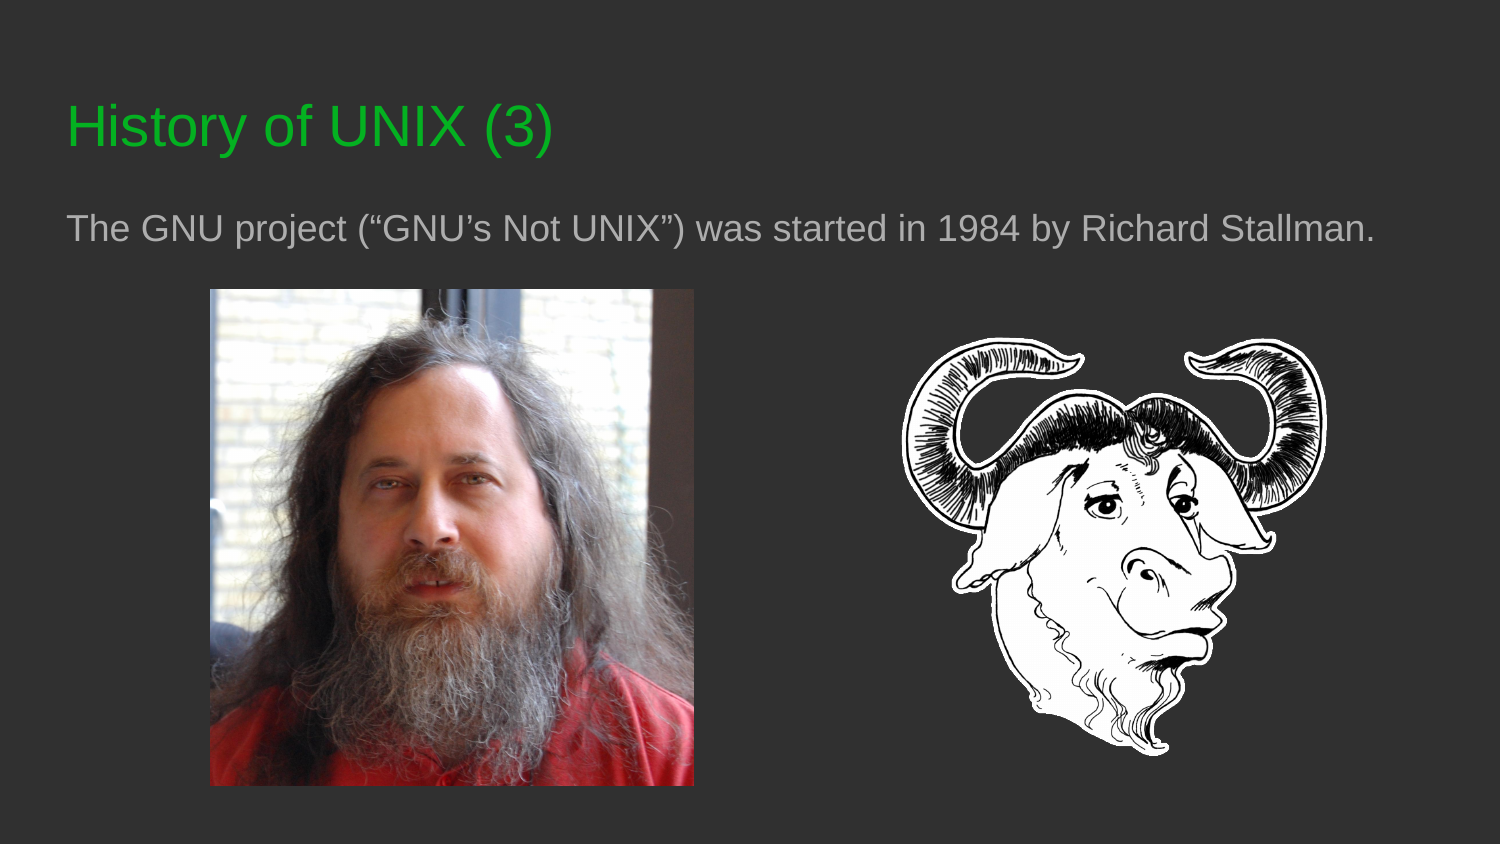

# History of UNIX (3)
The GNU project (“GNU’s Not UNIX”) was started in 1984 by Richard Stallman.